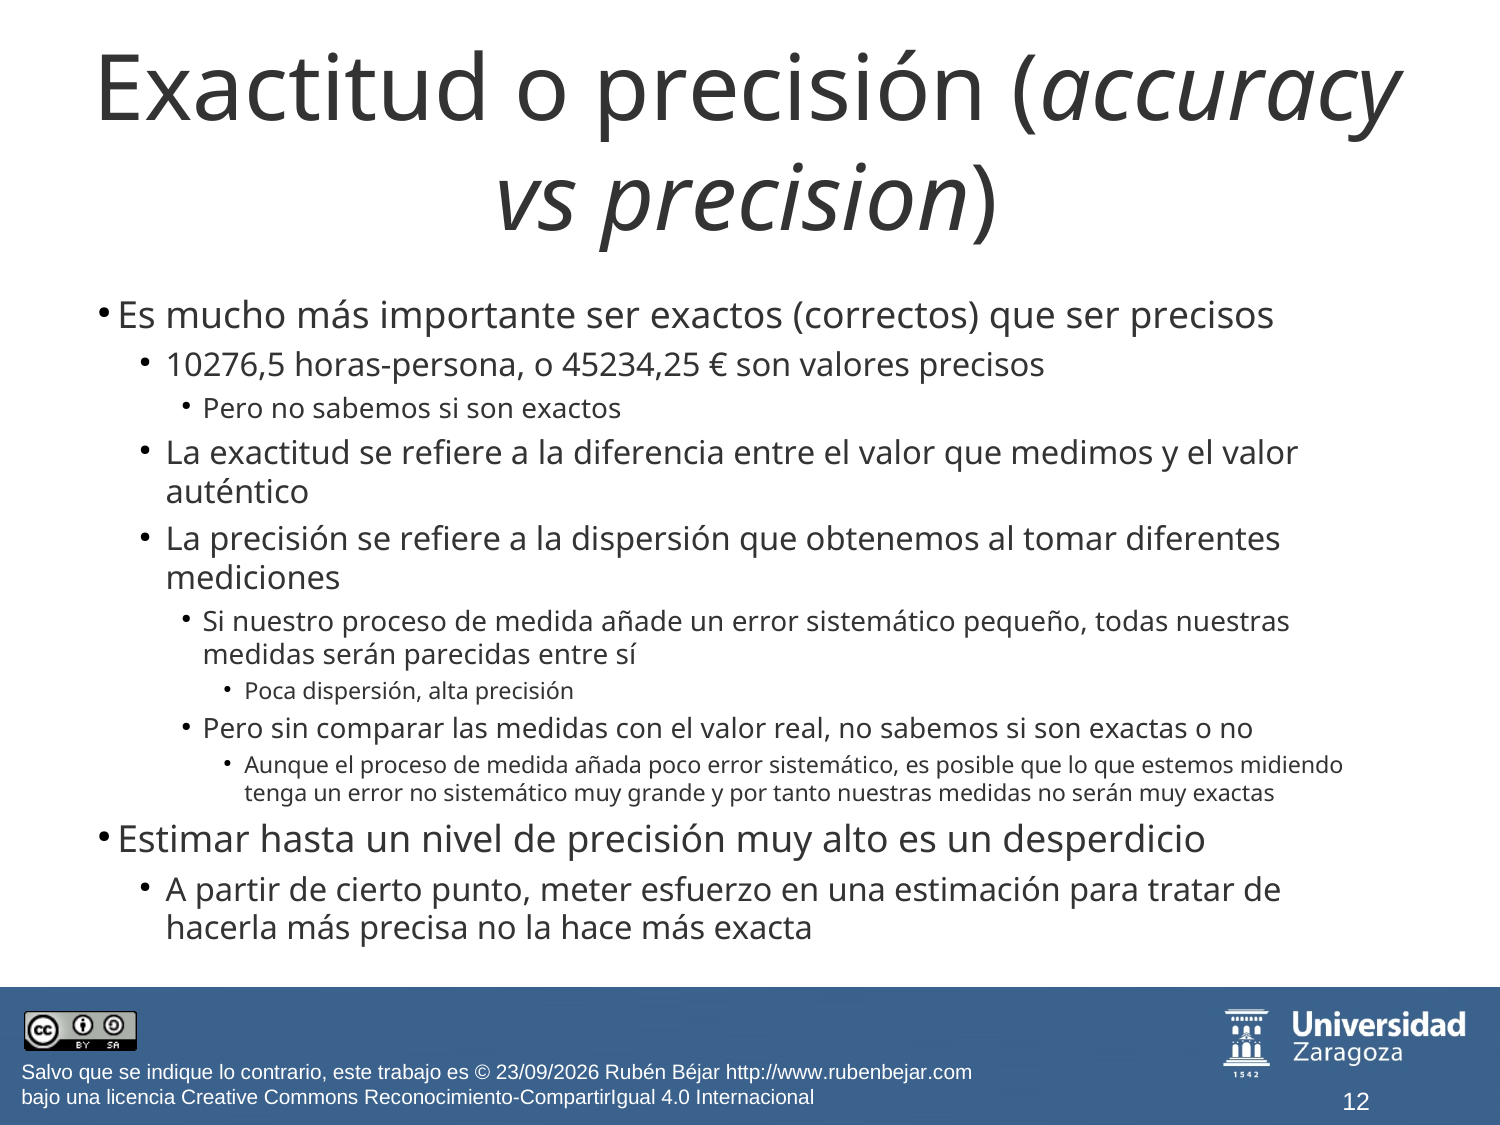

# Exactitud o precisión (accuracy vs precision)
Es mucho más importante ser exactos (correctos) que ser precisos
10276,5 horas-persona, o 45234,25 € son valores precisos
Pero no sabemos si son exactos
La exactitud se refiere a la diferencia entre el valor que medimos y el valor auténtico
La precisión se refiere a la dispersión que obtenemos al tomar diferentes mediciones
Si nuestro proceso de medida añade un error sistemático pequeño, todas nuestras medidas serán parecidas entre sí
Poca dispersión, alta precisión
Pero sin comparar las medidas con el valor real, no sabemos si son exactas o no
Aunque el proceso de medida añada poco error sistemático, es posible que lo que estemos midiendo tenga un error no sistemático muy grande y por tanto nuestras medidas no serán muy exactas
Estimar hasta un nivel de precisión muy alto es un desperdicio
A partir de cierto punto, meter esfuerzo en una estimación para tratar de hacerla más precisa no la hace más exacta